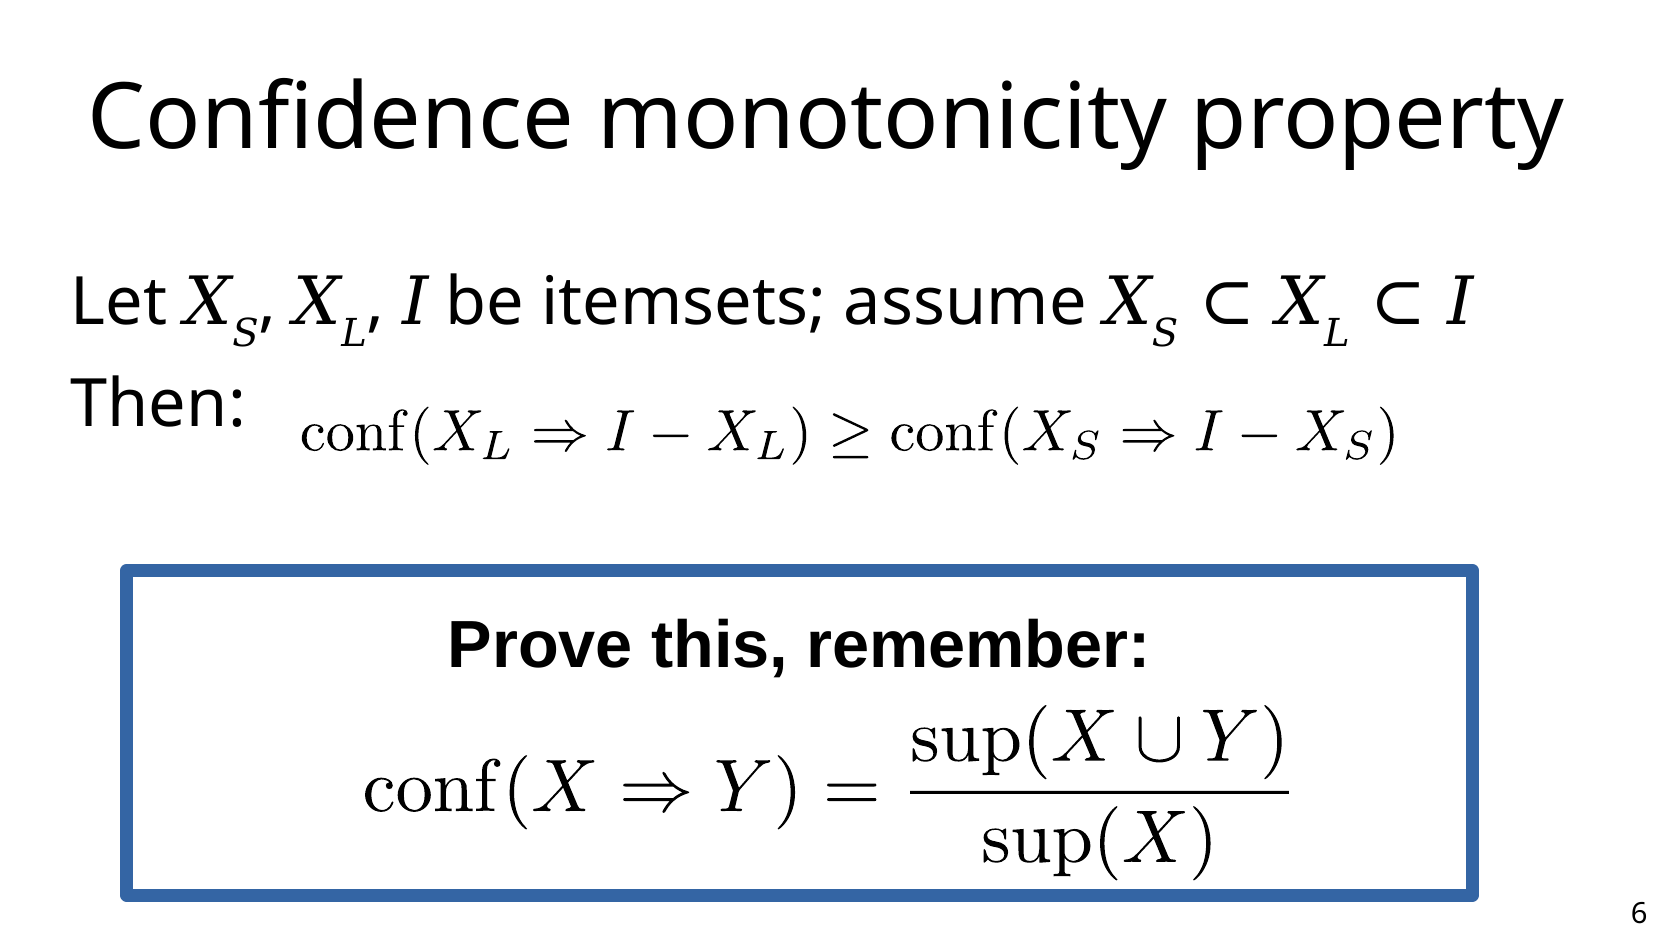

# Confidence monotonicity property
Let XS, XL, I be itemsets; assume XS ⊂ XL ⊂ I
Then:
Prove this, remember:
6